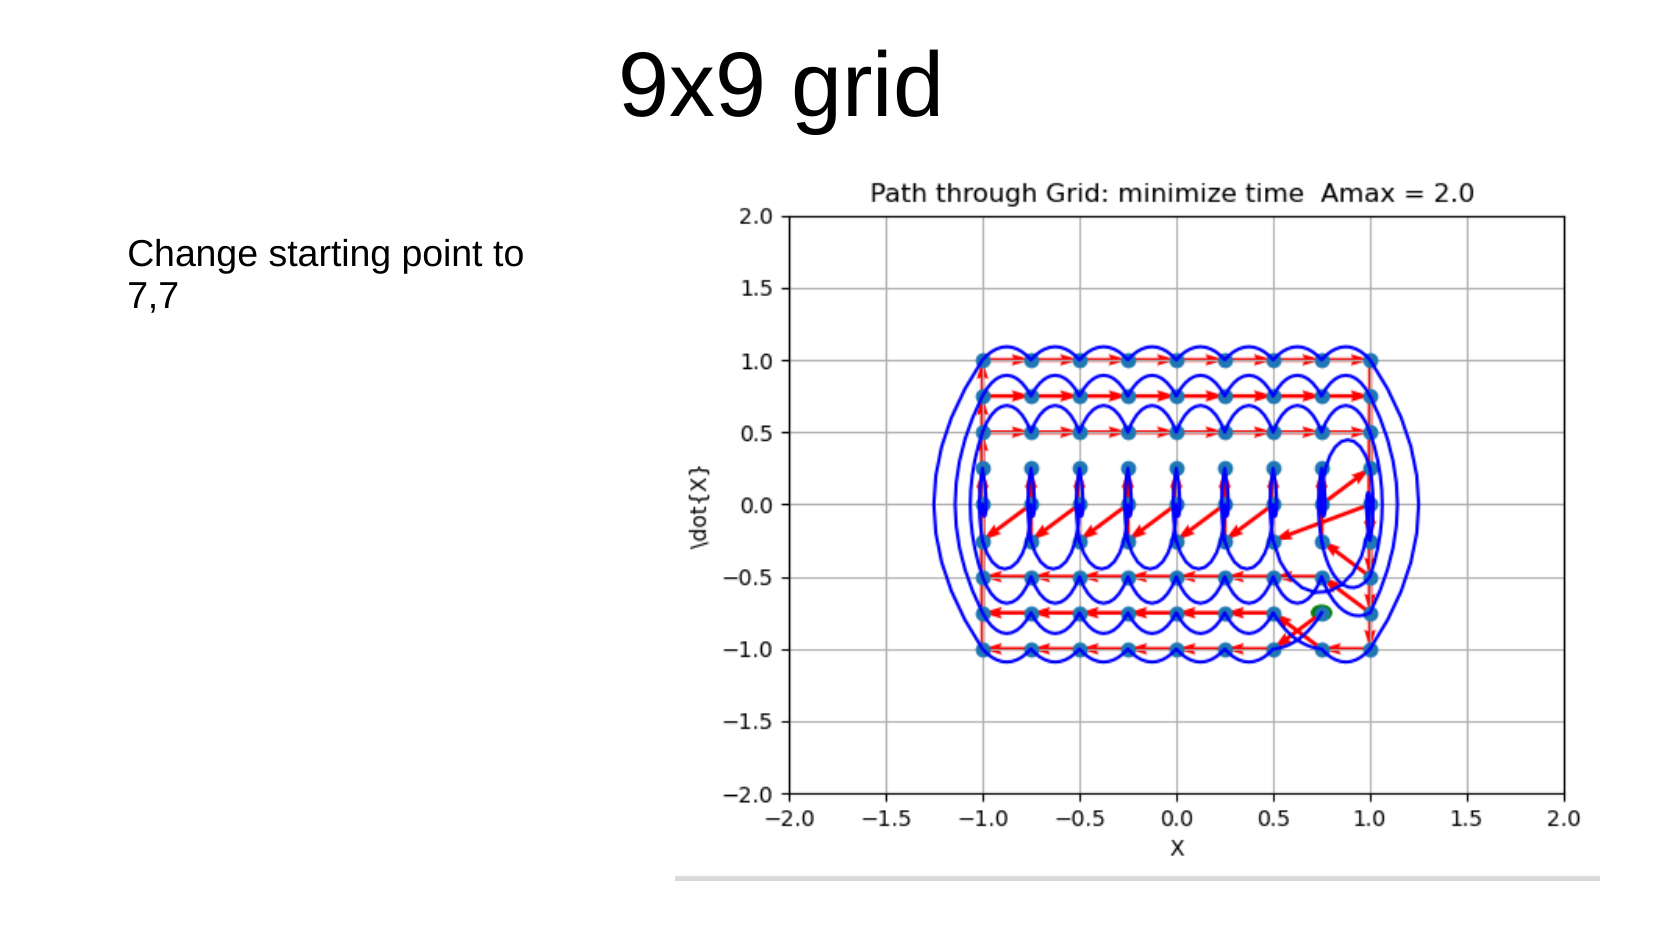

# 9x9 grid
Change starting point to 7,7